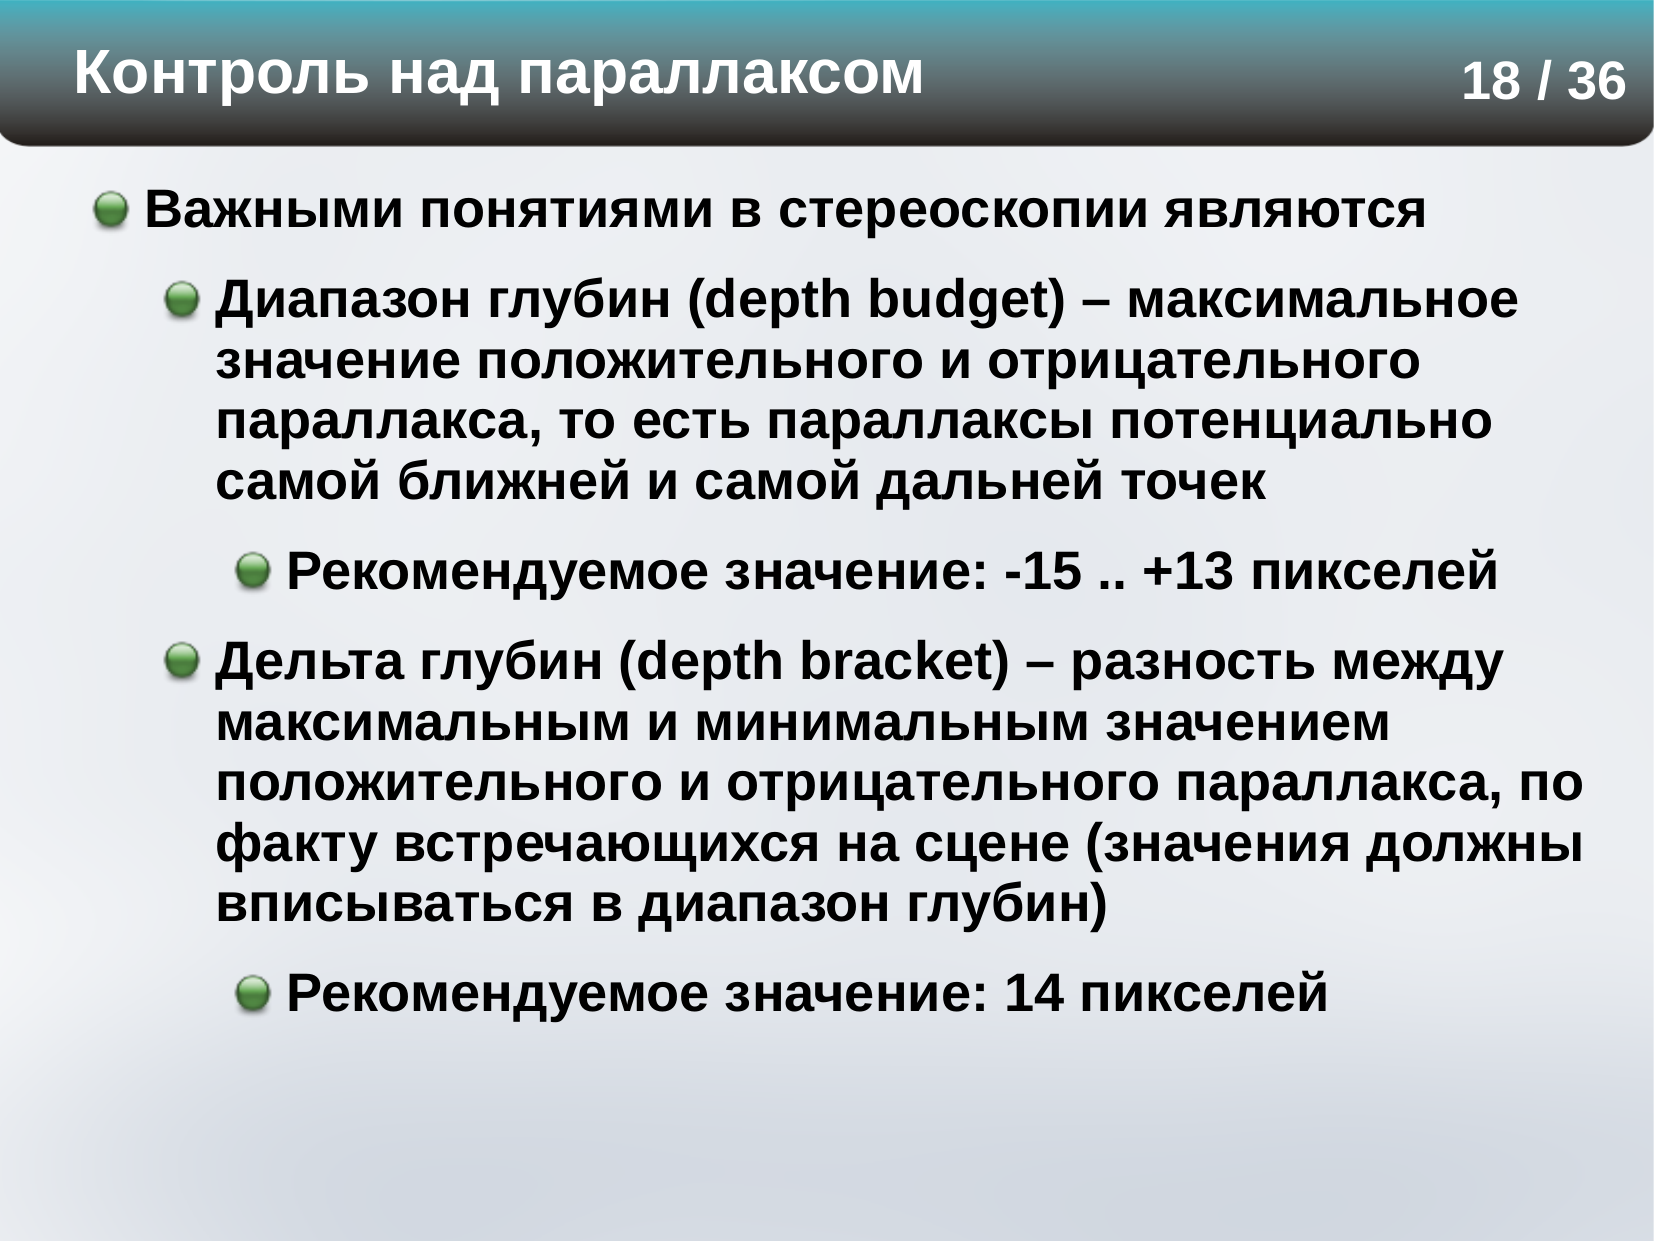

Контроль над параллаксом
Важными понятиями в стереоскопии являются
Диапазон глубин (depth budget) – максимальное значение положительного и отрицательного параллакса, то есть параллаксы потенциально самой ближней и самой дальней точек
Рекомендуемое значение: -15 .. +13 пикселей
Дельта глубин (depth bracket) – разность между максимальным и минимальным значением положительного и отрицательного параллакса, по факту встречающихся на сцене (значения должны вписываться в диапазон глубин)
Рекомендуемое значение: 14 пикселей